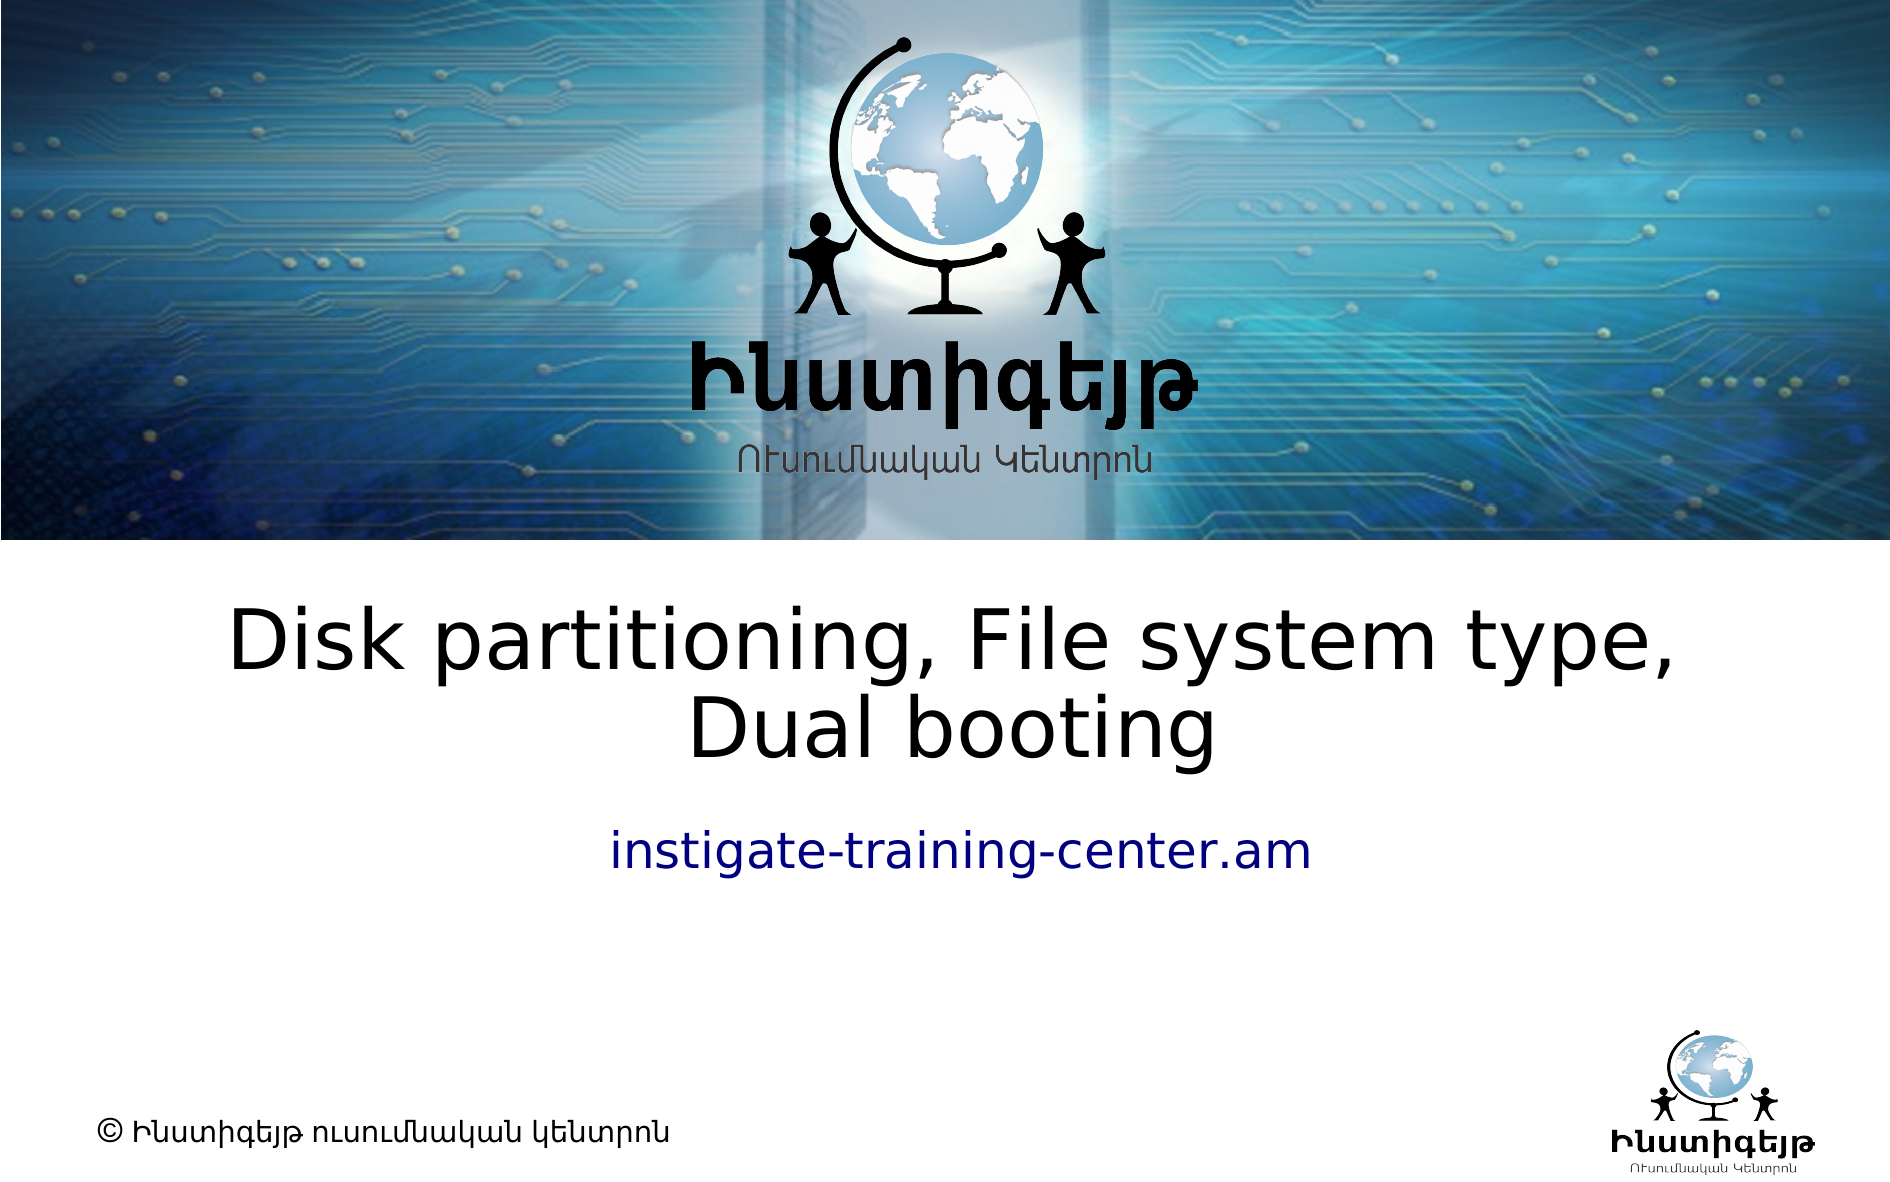

Disk partitioning, File system type, Dual booting
# instigate-training-center.am